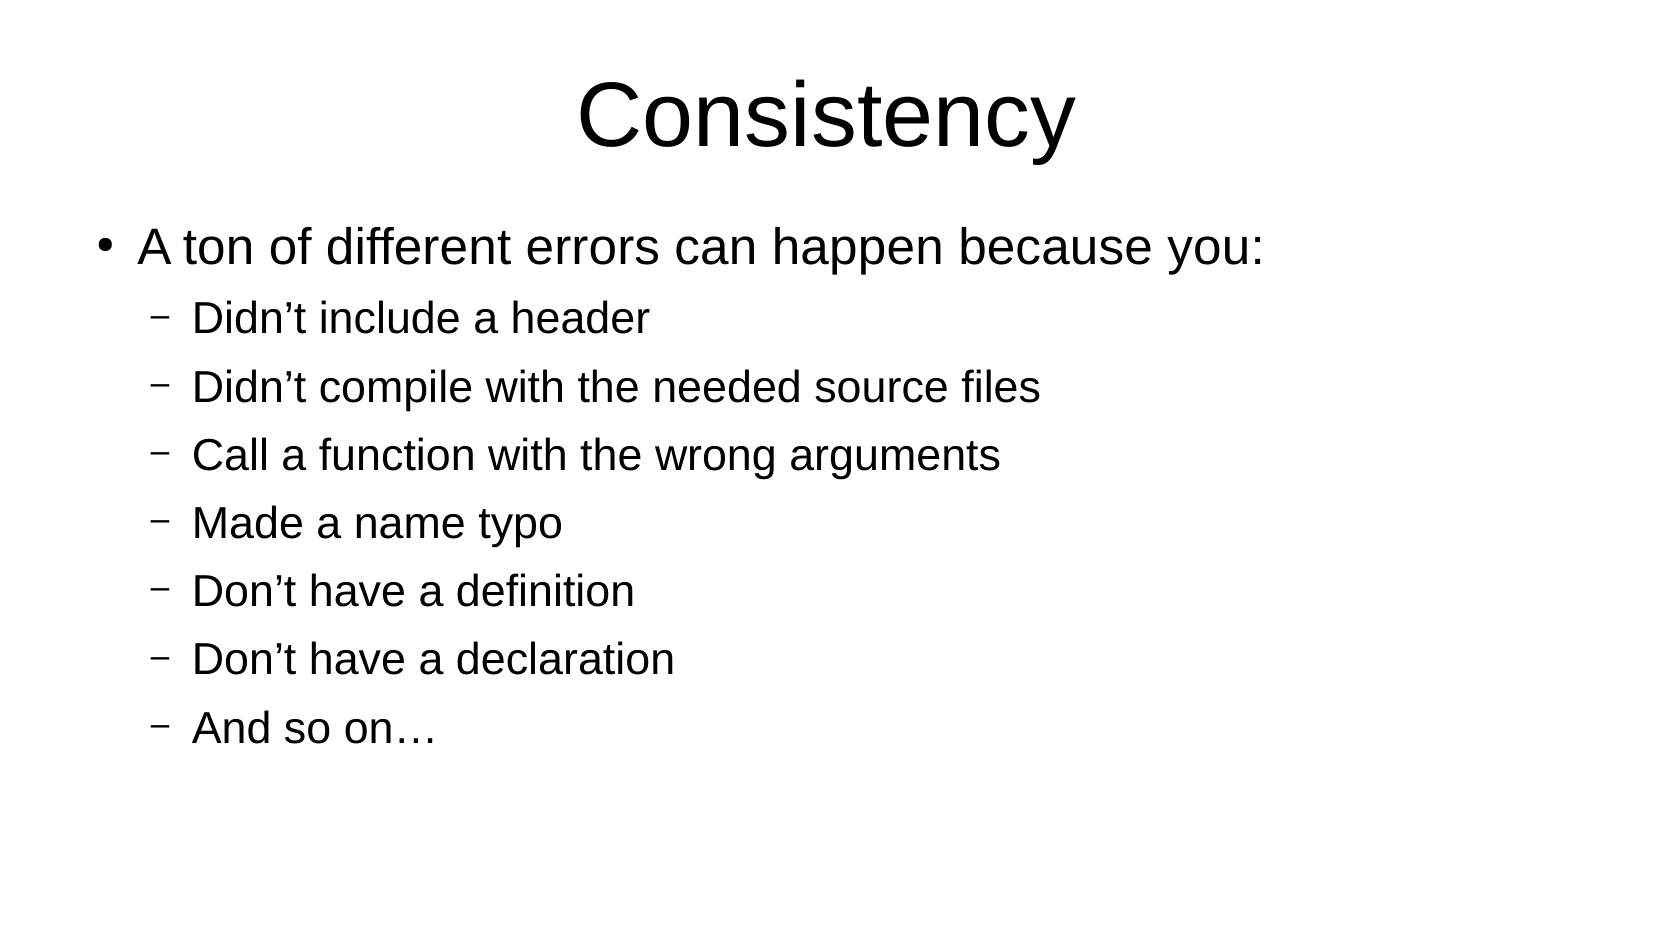

# Consistency
A ton of different errors can happen because you:
Didn’t include a header
Didn’t compile with the needed source files
Call a function with the wrong arguments
Made a name typo
Don’t have a definition
Don’t have a declaration
And so on…